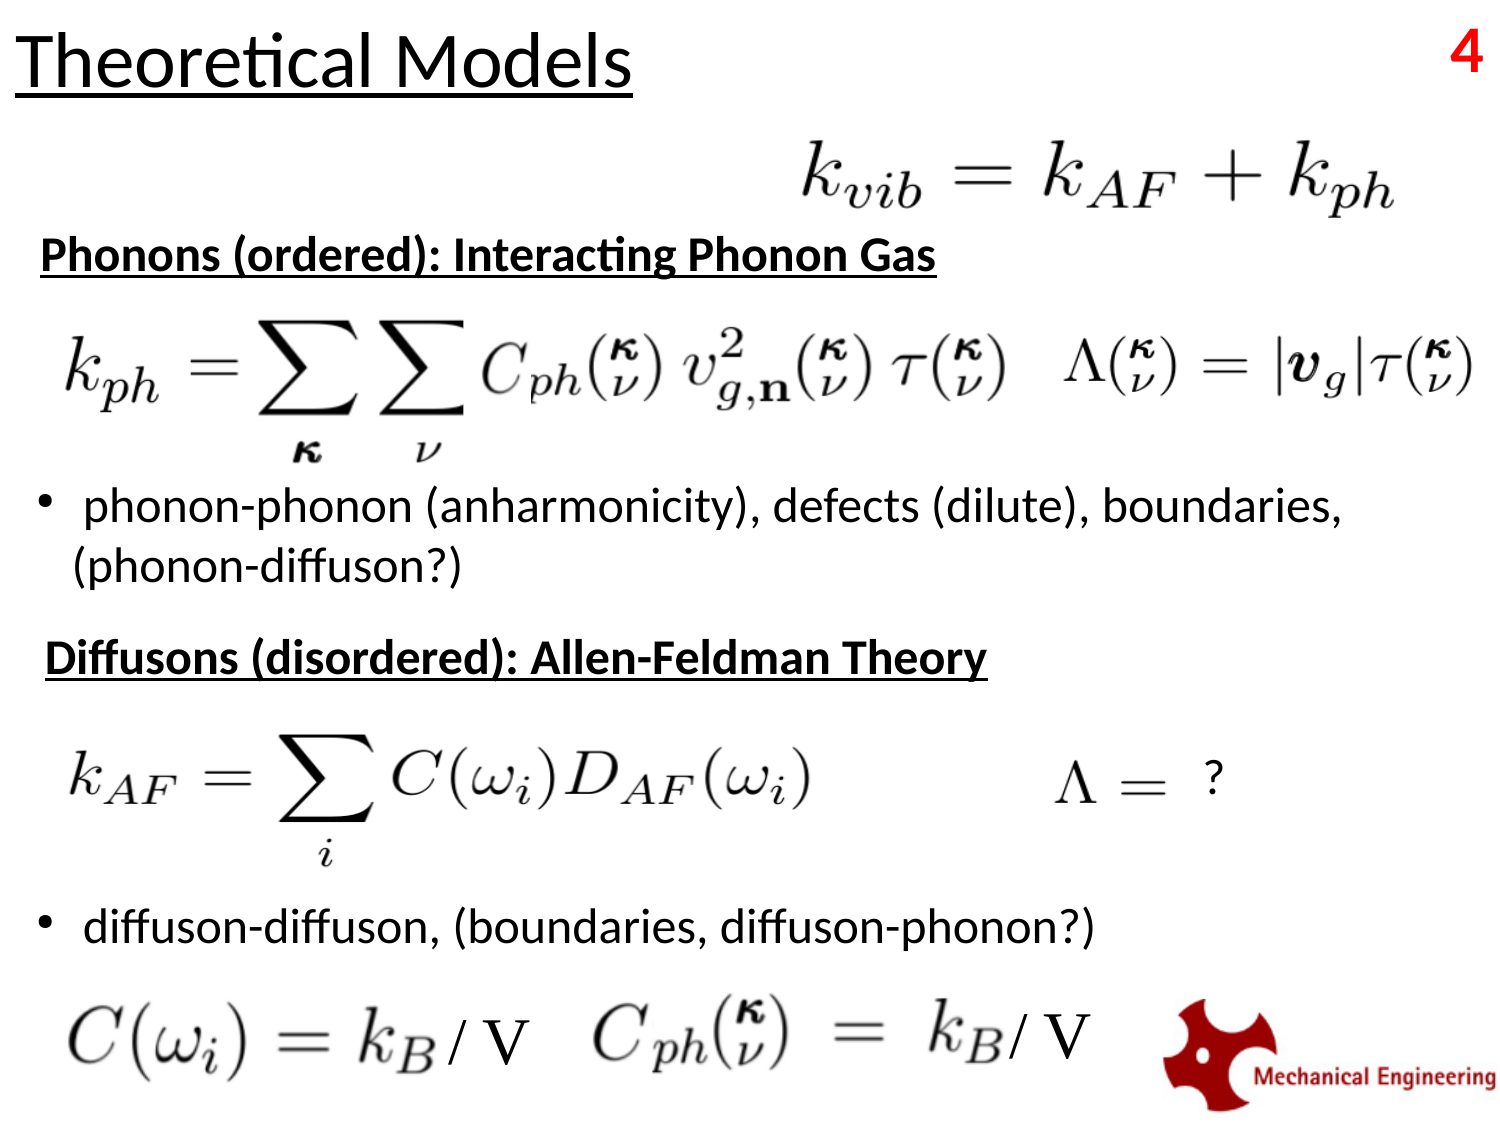

# Theoretical Models
4
Phonons (ordered): Interacting Phonon Gas
 phonon-phonon (anharmonicity), defects (dilute), boundaries, (phonon-diffuson?)
Diffusons (disordered): Allen-Feldman Theory
?
 diffuson-diffuson, (boundaries, diffuson-phonon?)
/ V
/ V
LD : Lattice Dynamics => frequencies, group velocities, eigenvectors for phonon mapping, harmonic disordered thermal conductivity
MD: Molecular Dynamics => Green-Kubo, trajectories for phonon mapping, phonon/diffuson lifetimes
Classical Only: for solids, Force Constant MD can